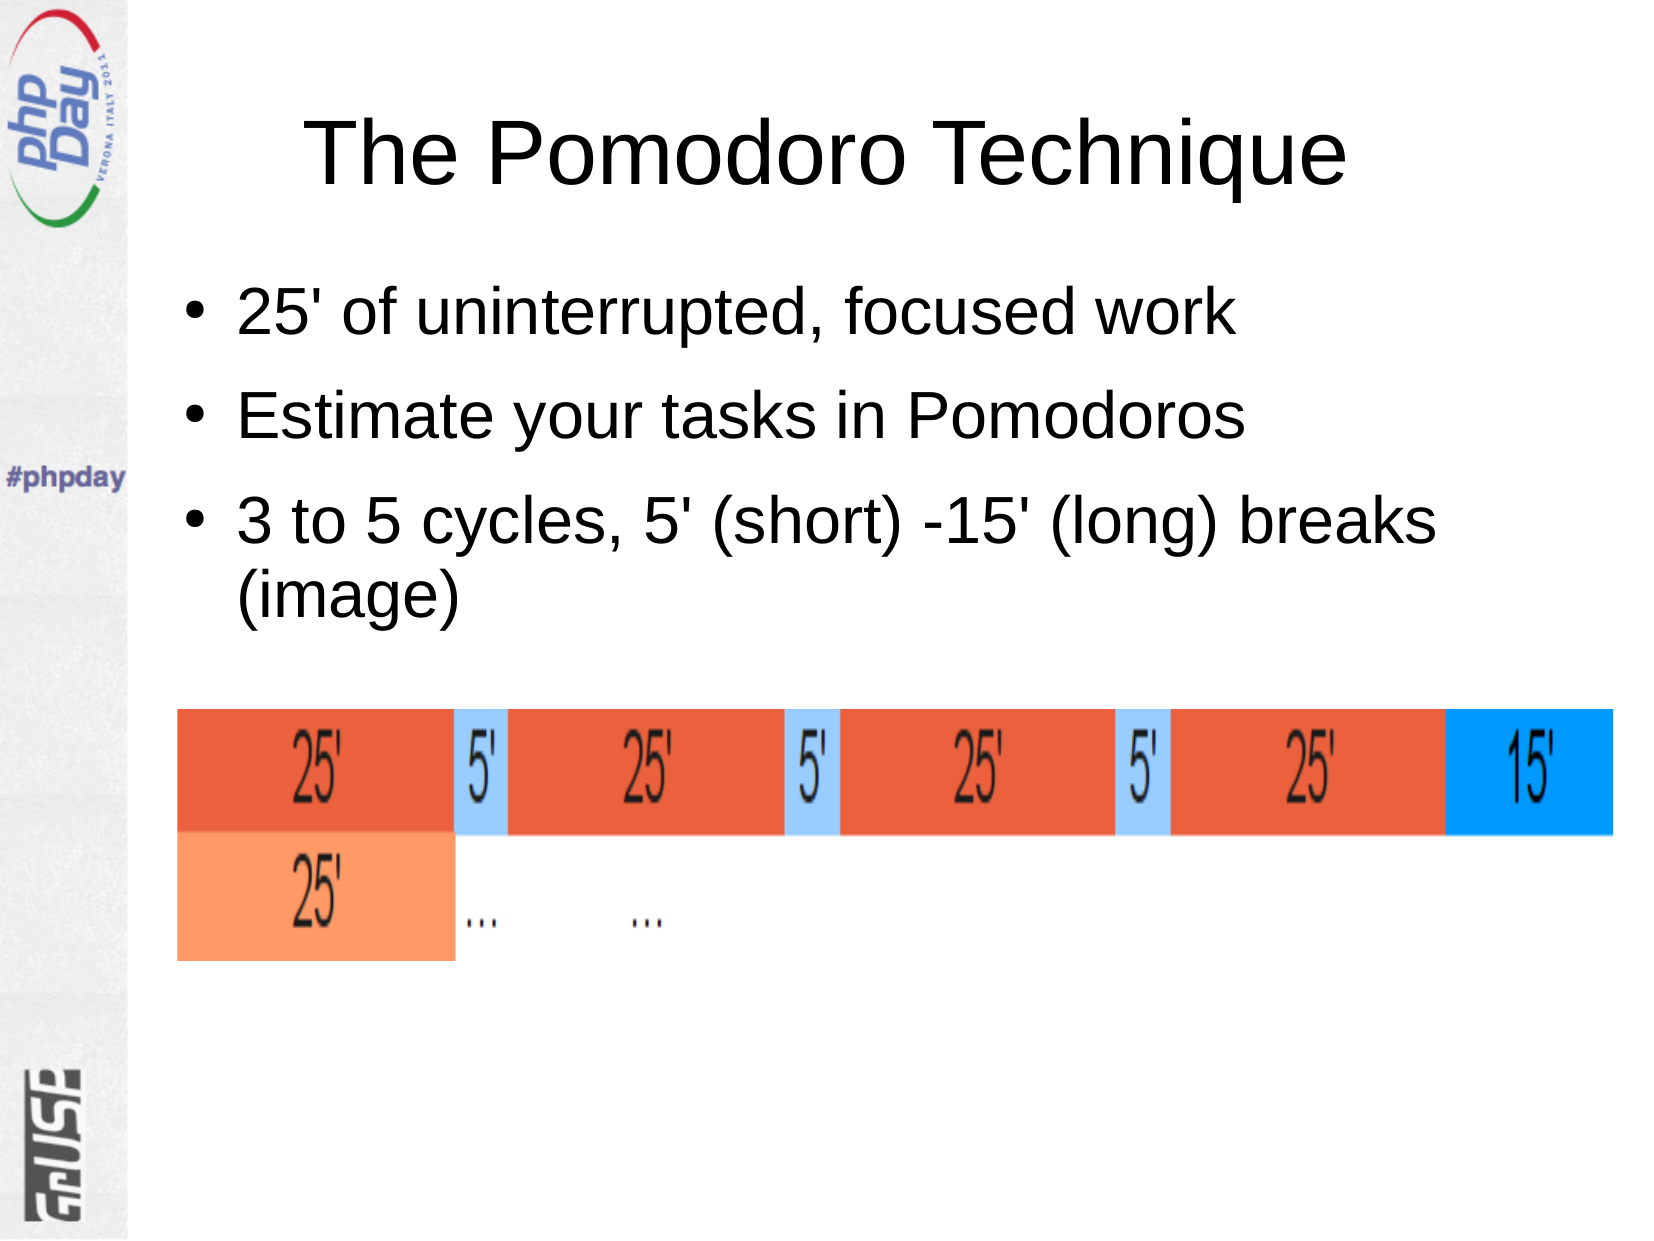

# The Pomodoro Technique
25' of uninterrupted, focused work
Estimate your tasks in Pomodoros
3 to 5 cycles, 5' (short) -15' (long) breaks (image)